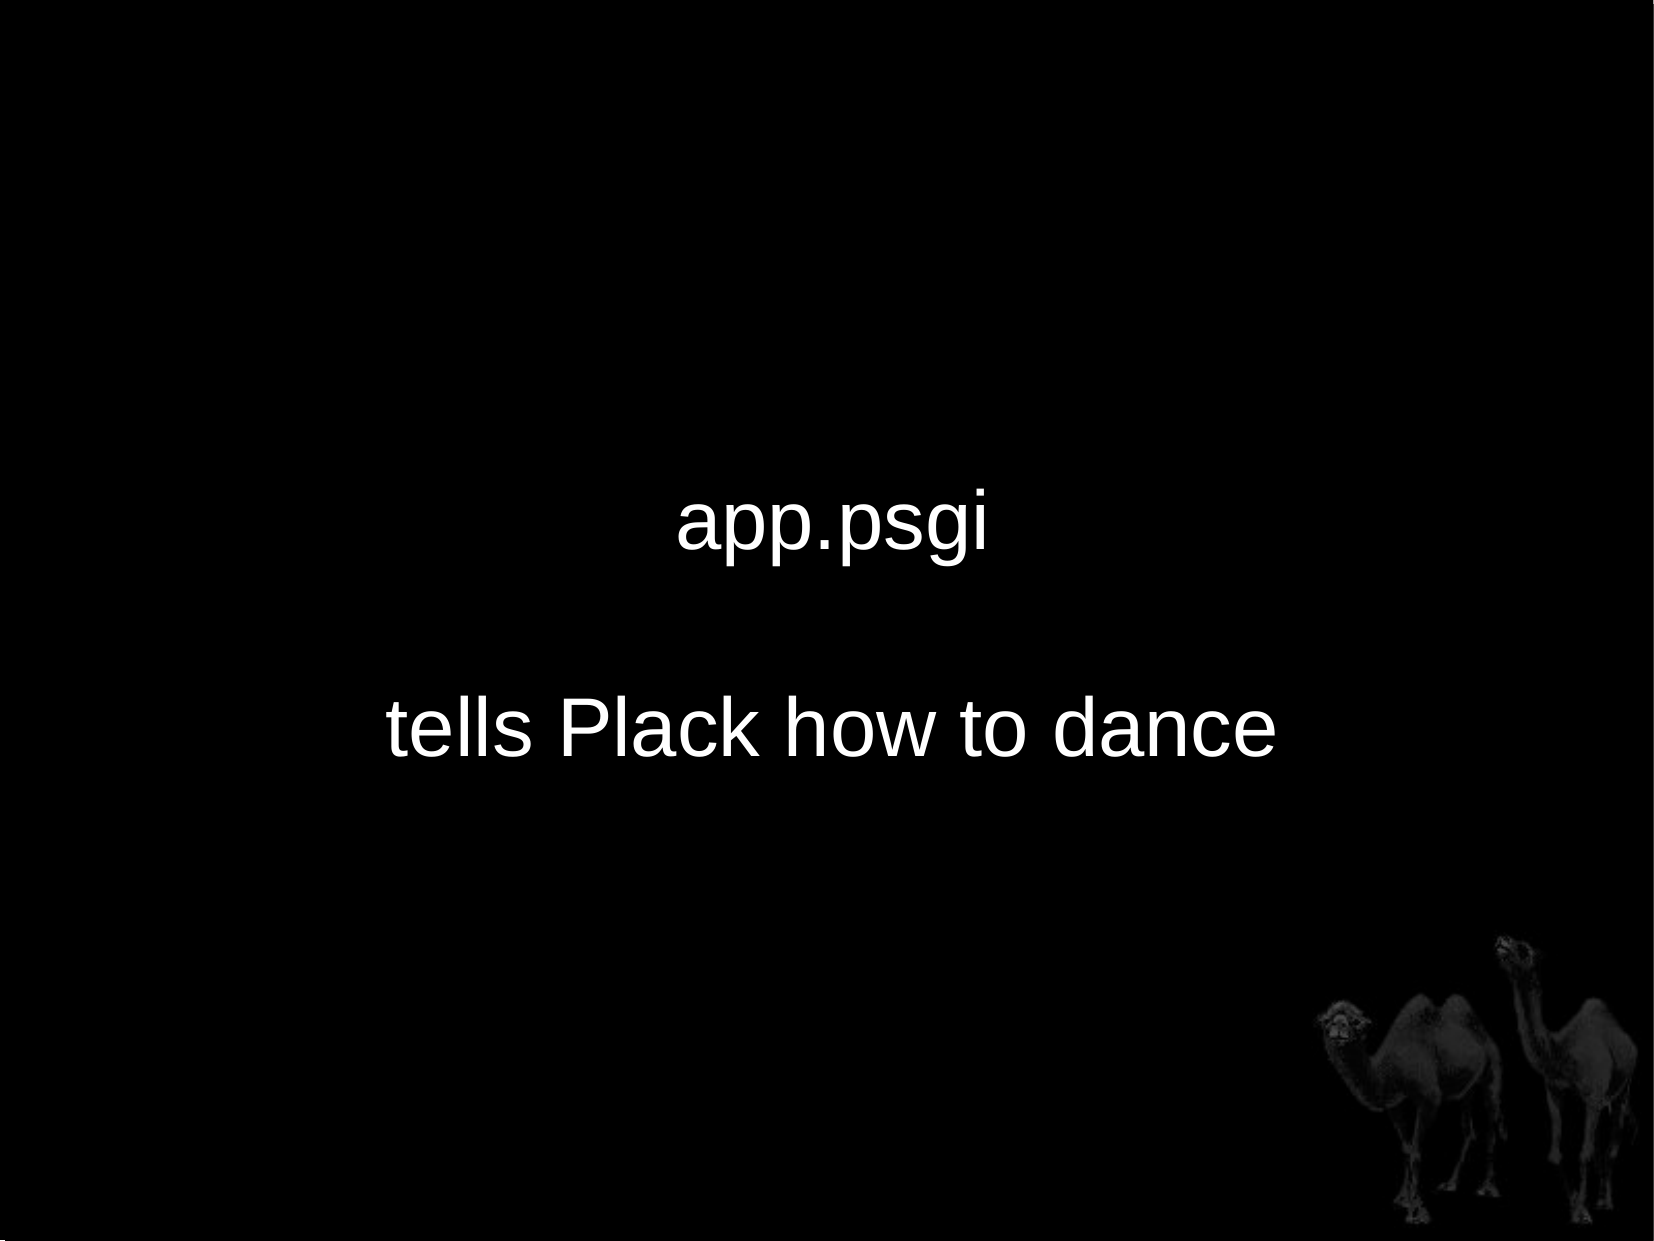

# app.psgi
tells Plack how to dance